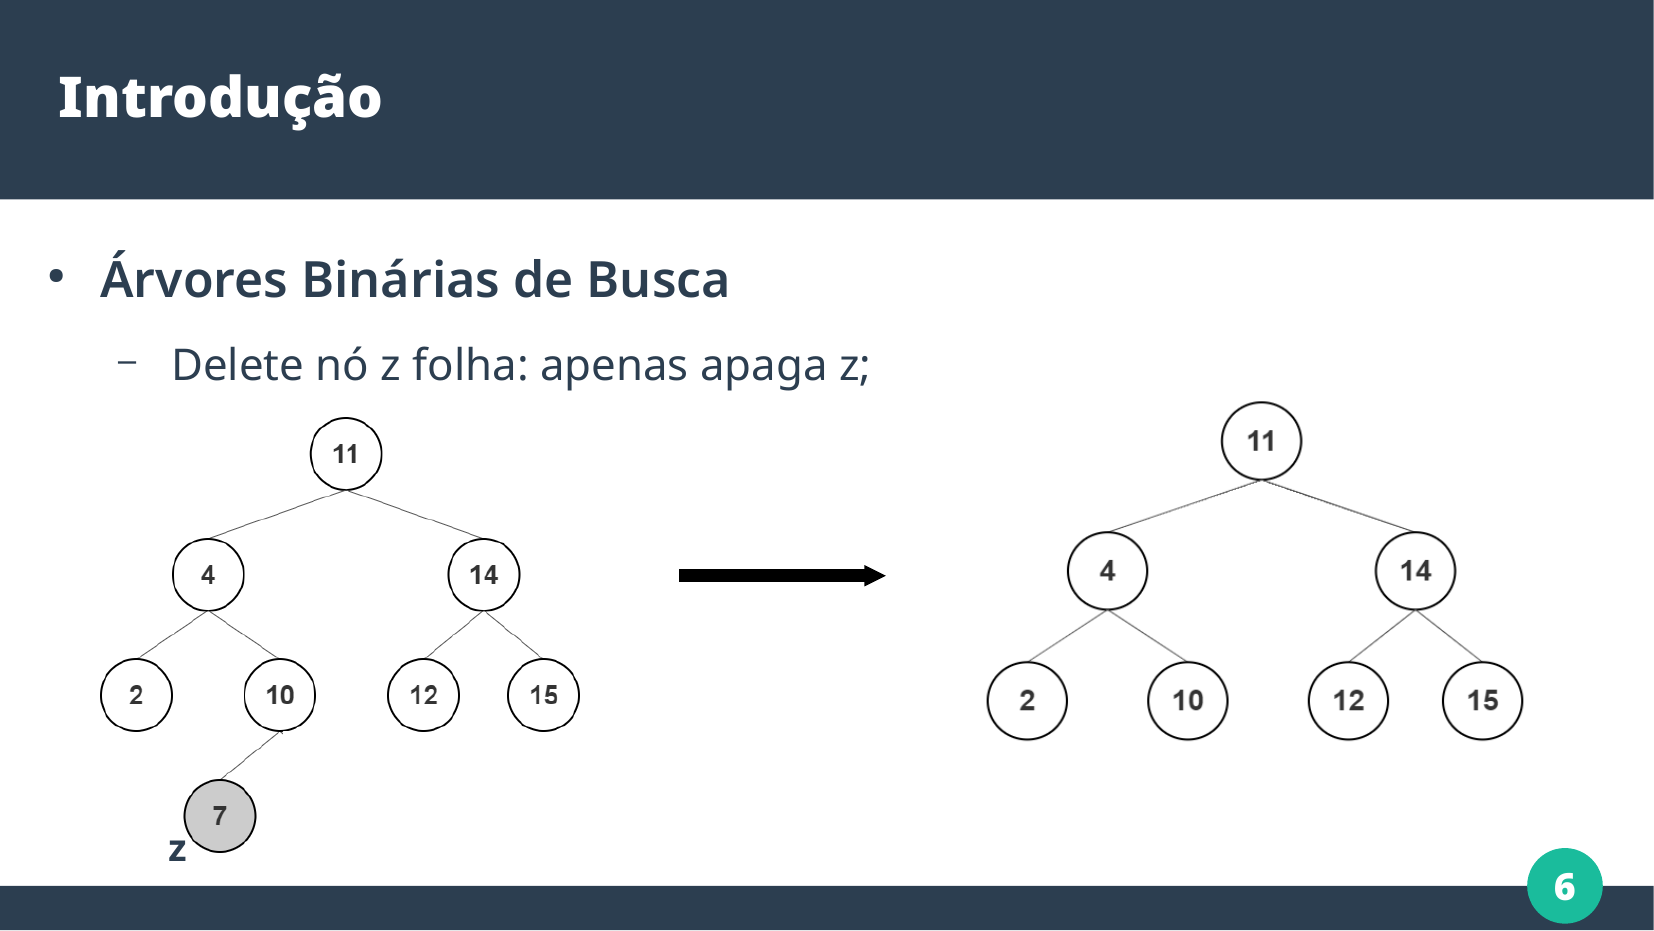

# Introdução
Árvores Binárias de Busca
Delete nó z folha: apenas apaga z;
z